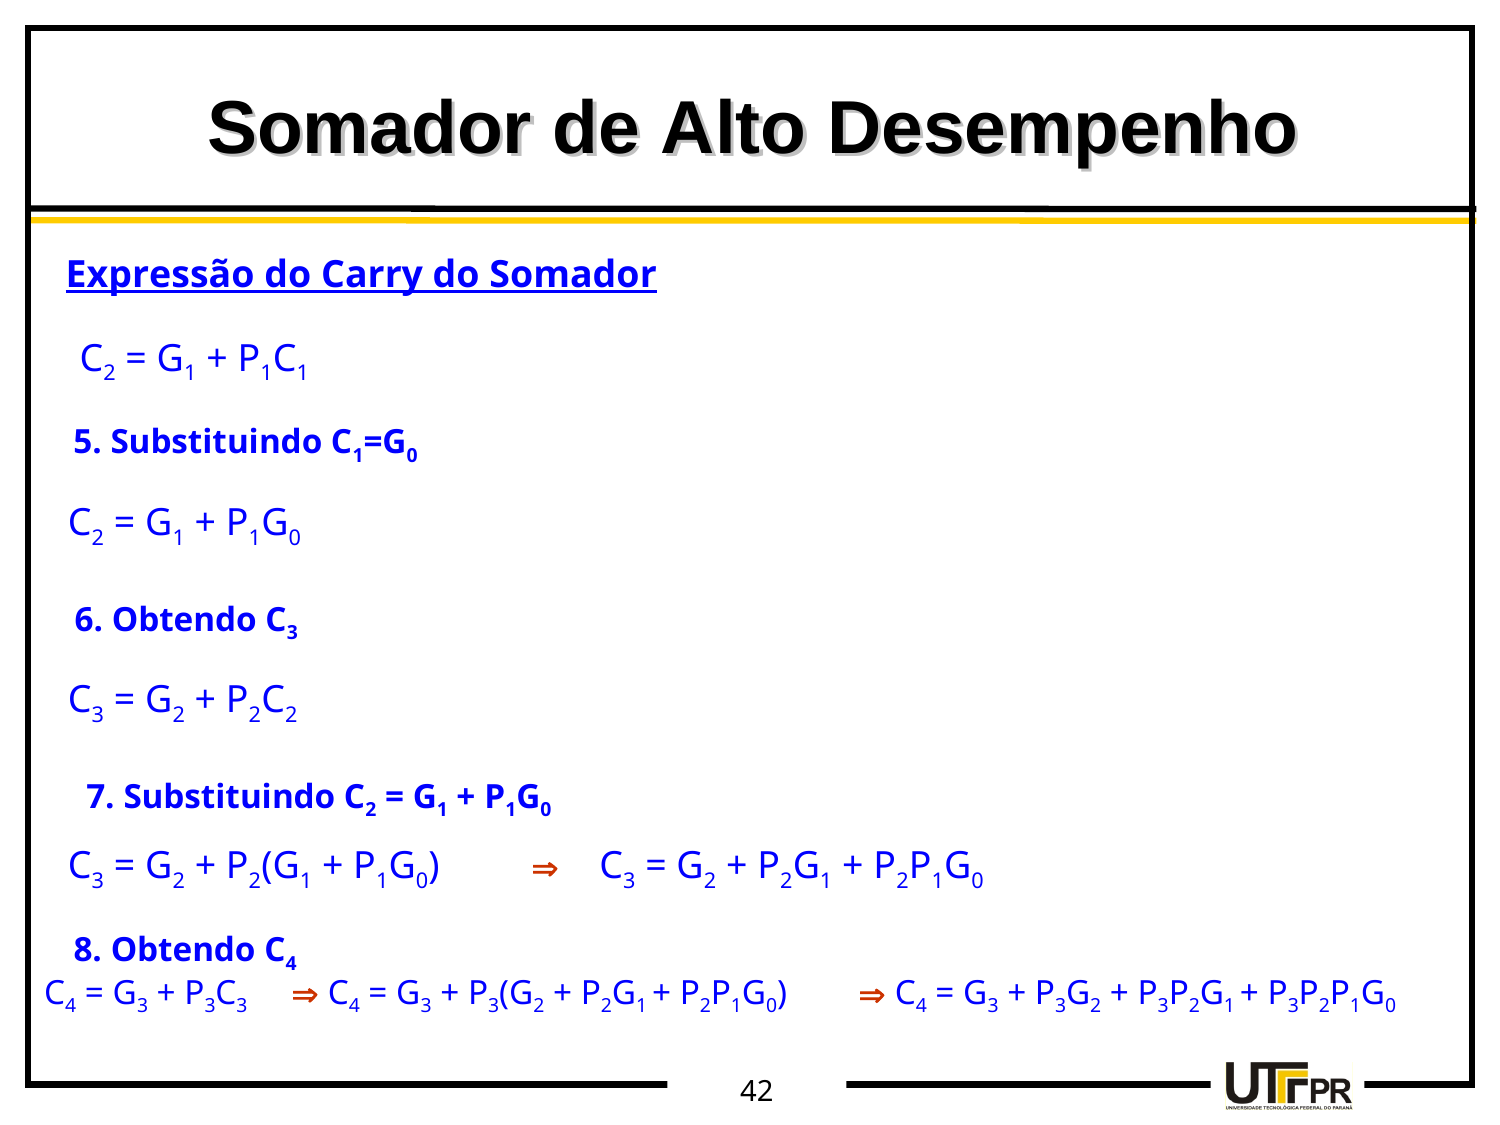

# Somador de Alto Desempenho
Expressão do Carry do Somador
C2 = G1 + P1C1
5. Substituindo C1=G0
C2 = G1 + P1G0
6. Obtendo C3
C3 = G2 + P2C2
7. Substituindo C2 = G1 + P1G0
C3 = G2 + P2(G1 + P1G0)
C3 = G2 + P2G1 + P2P1G0

8. Obtendo C4
C4 = G3 + P3C3
C4 = G3 + P3(G2 + P2G1 + P2P1G0)

C4 = G3 + P3G2 + P3P2G1 + P3P2P1G0
